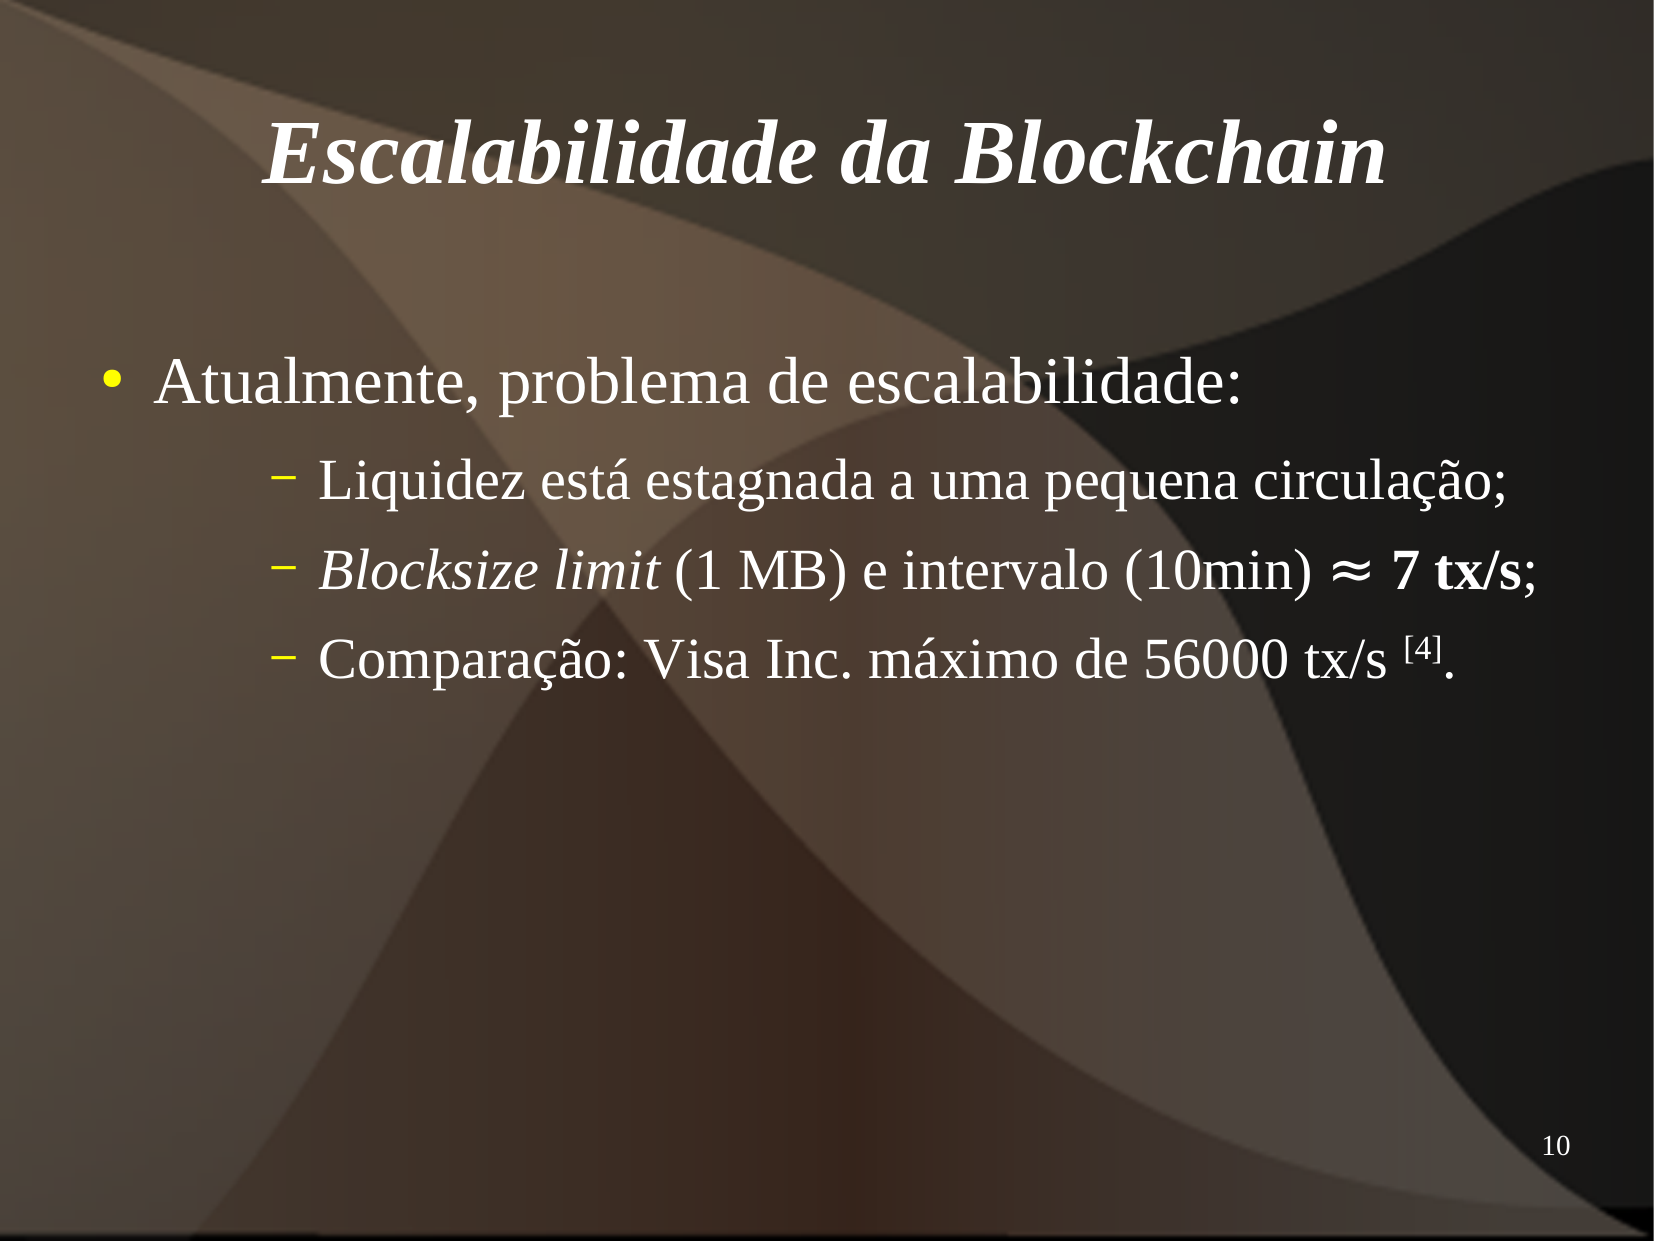

# Escalabilidade da Blockchain
Atualmente, problema de escalabilidade:
Liquidez está estagnada a uma pequena circulação;
Blocksize limit (1 MB) e intervalo (10min) ≈ 7 tx/s;
Comparação: Visa Inc. máximo de 56000 tx/s [4].
10